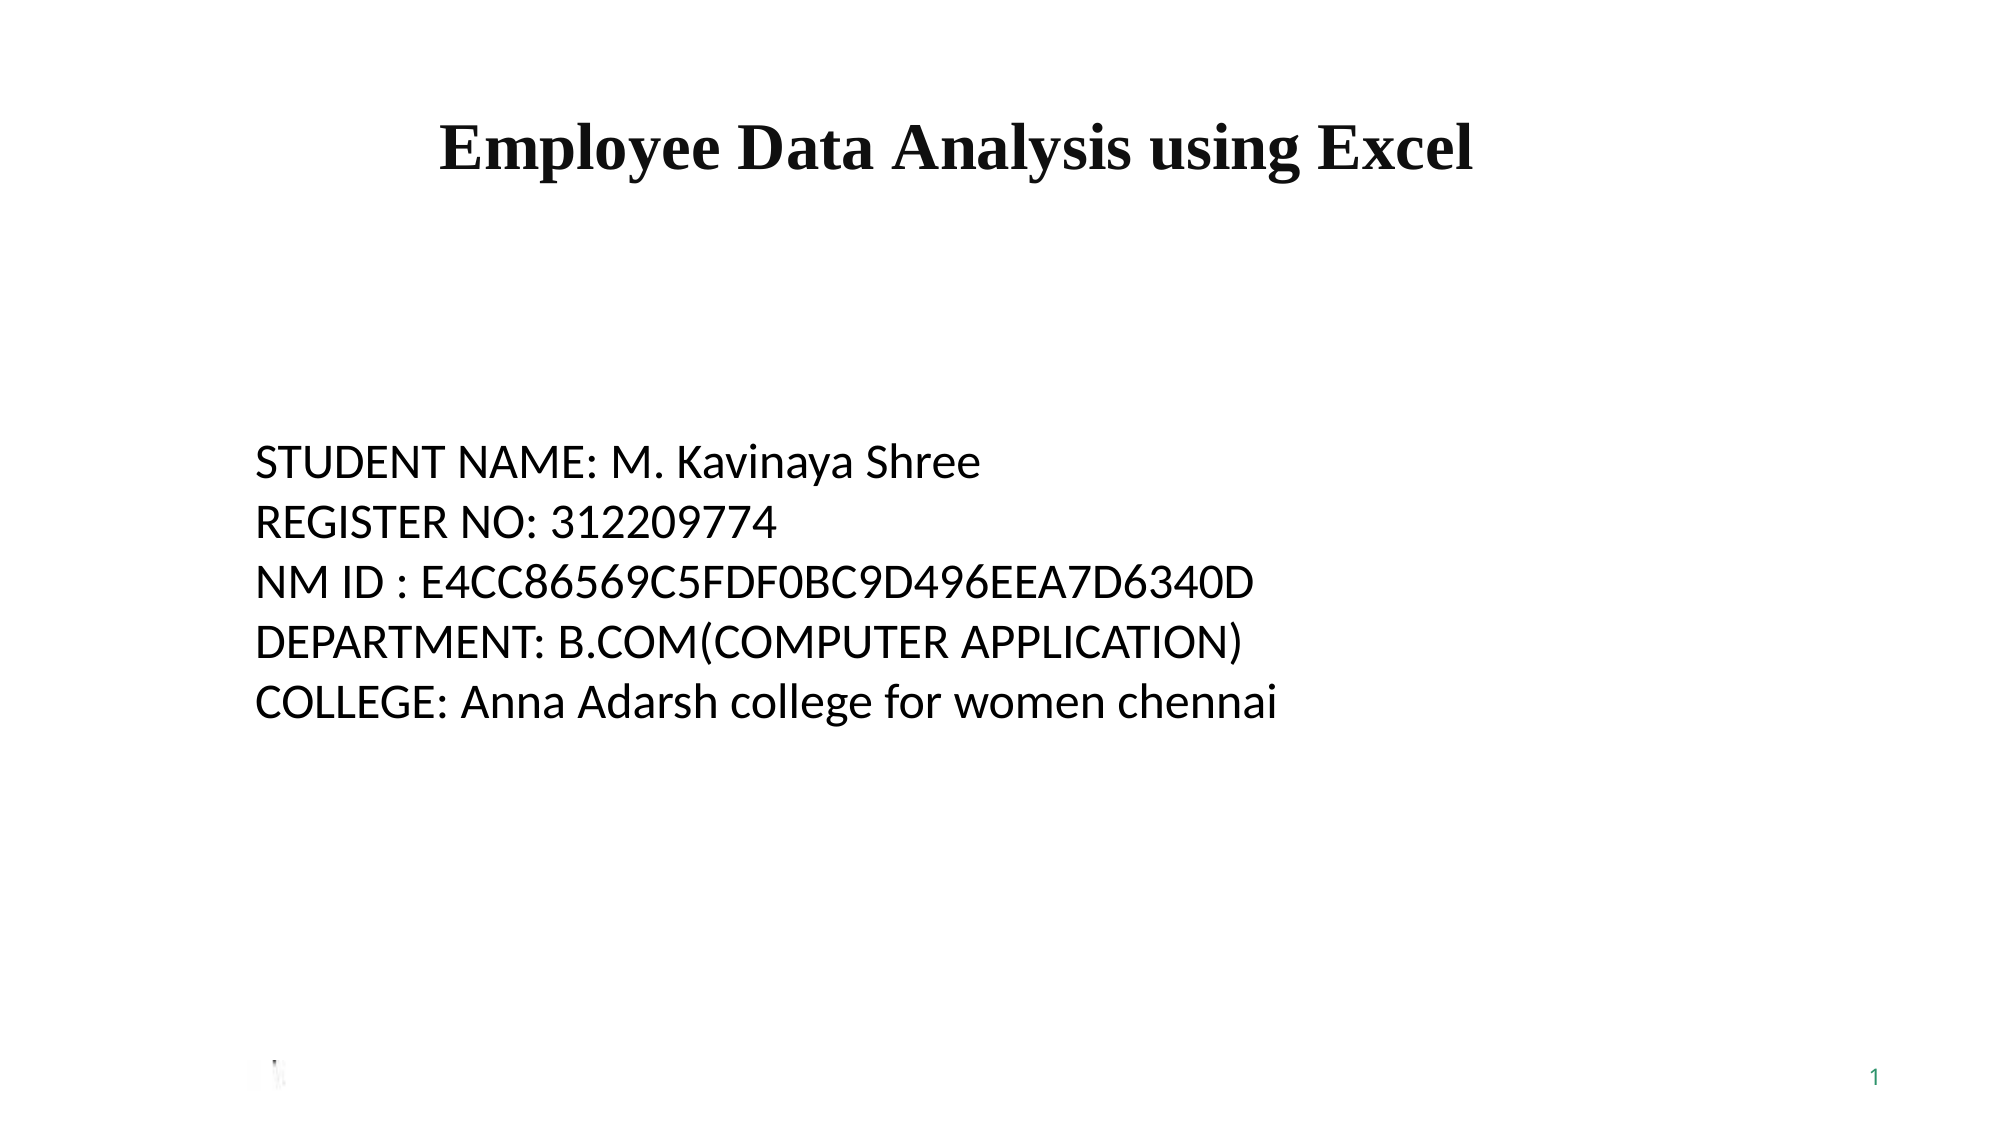

# Employee Data Analysis using Excel
STUDENT NAME: M. Kavinaya Shree
REGISTER NO: 312209774
NM ID : E4CC86569C5FDF0BC9D496EEA7D6340D
DEPARTMENT: B.COM(COMPUTER APPLICATION)
COLLEGE: Anna Adarsh college for women chennai